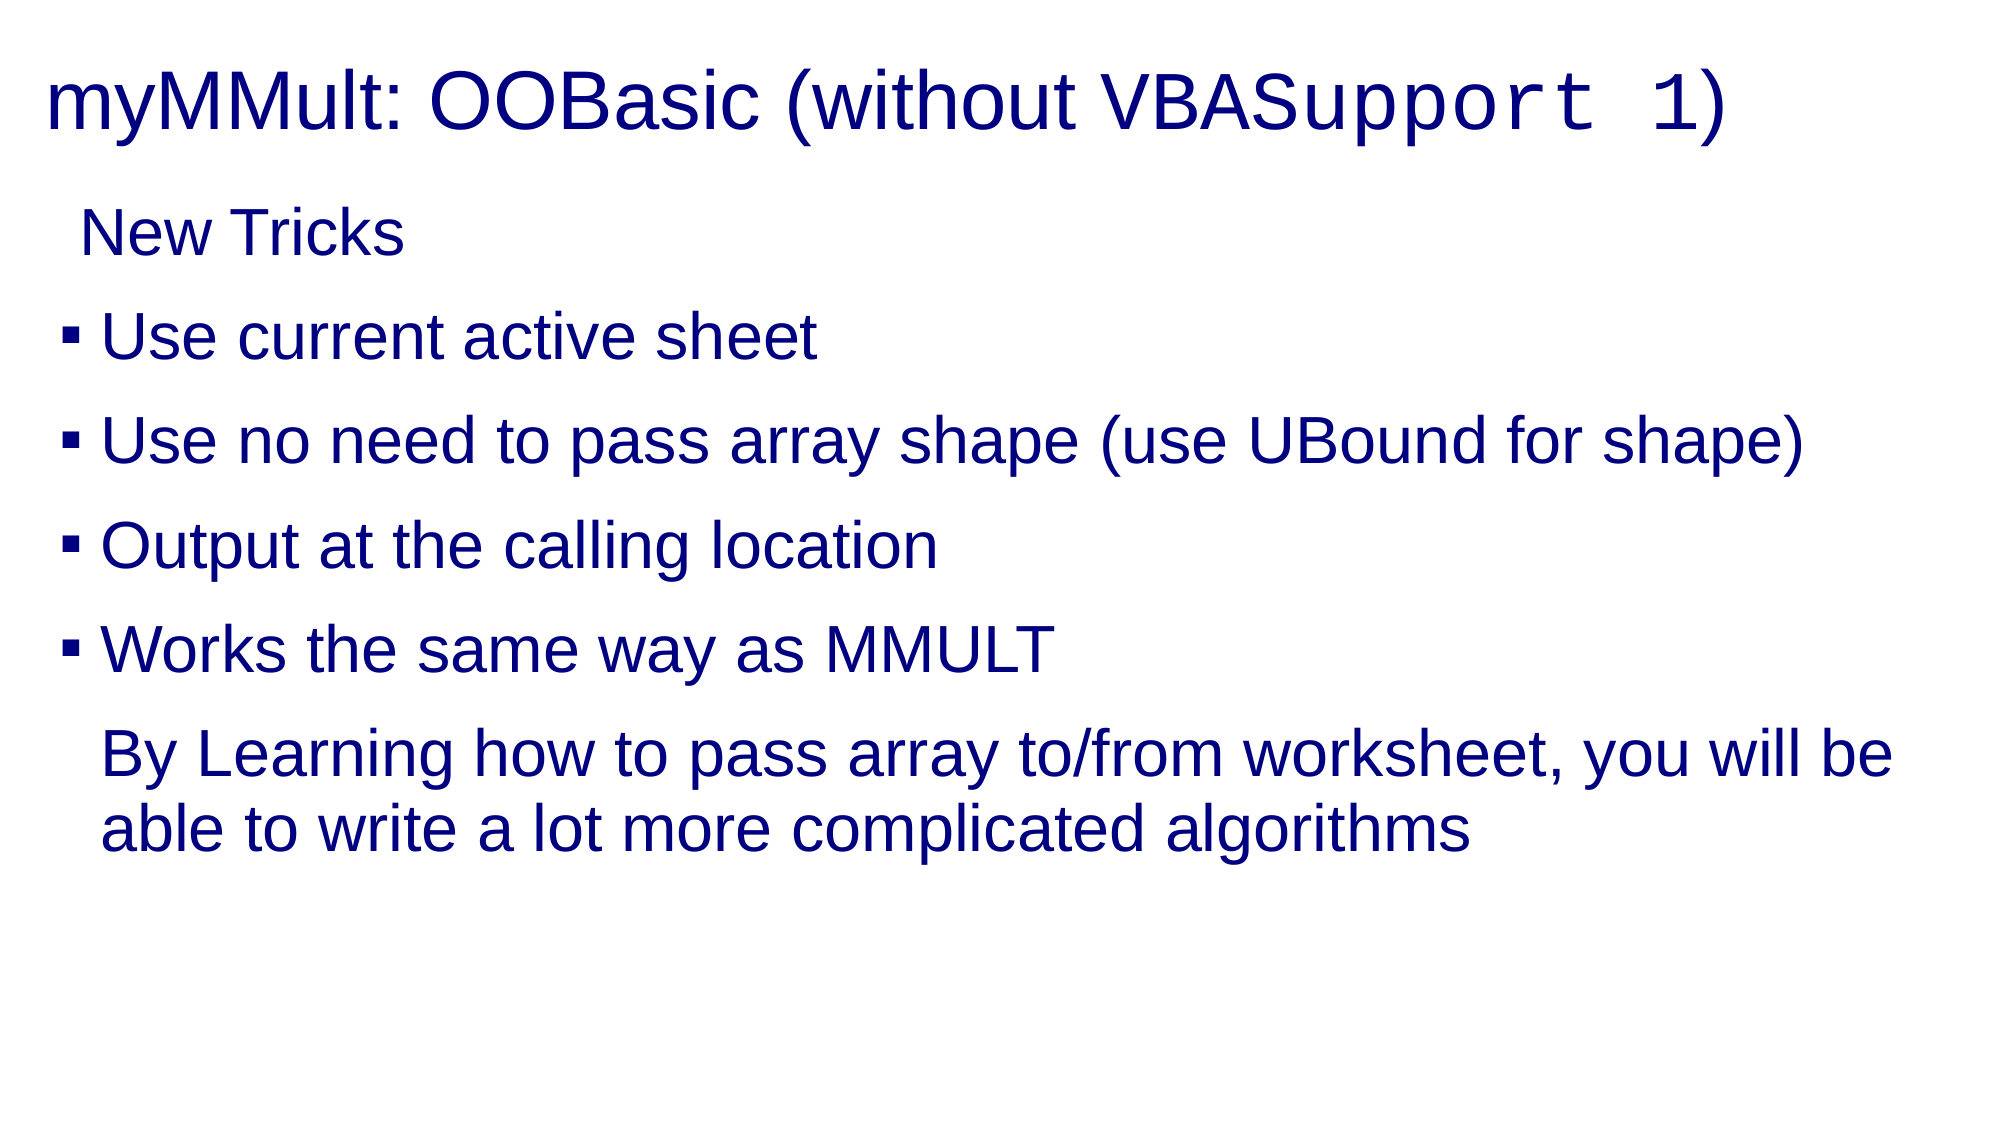

# myMMult: OOBasic (without VBASupport 1)
New Tricks
Use current active sheet
Use no need to pass array shape (use UBound for shape)
Output at the calling location
Works the same way as MMULT
By Learning how to pass array to/from worksheet, you will be able to write a lot more complicated algorithms